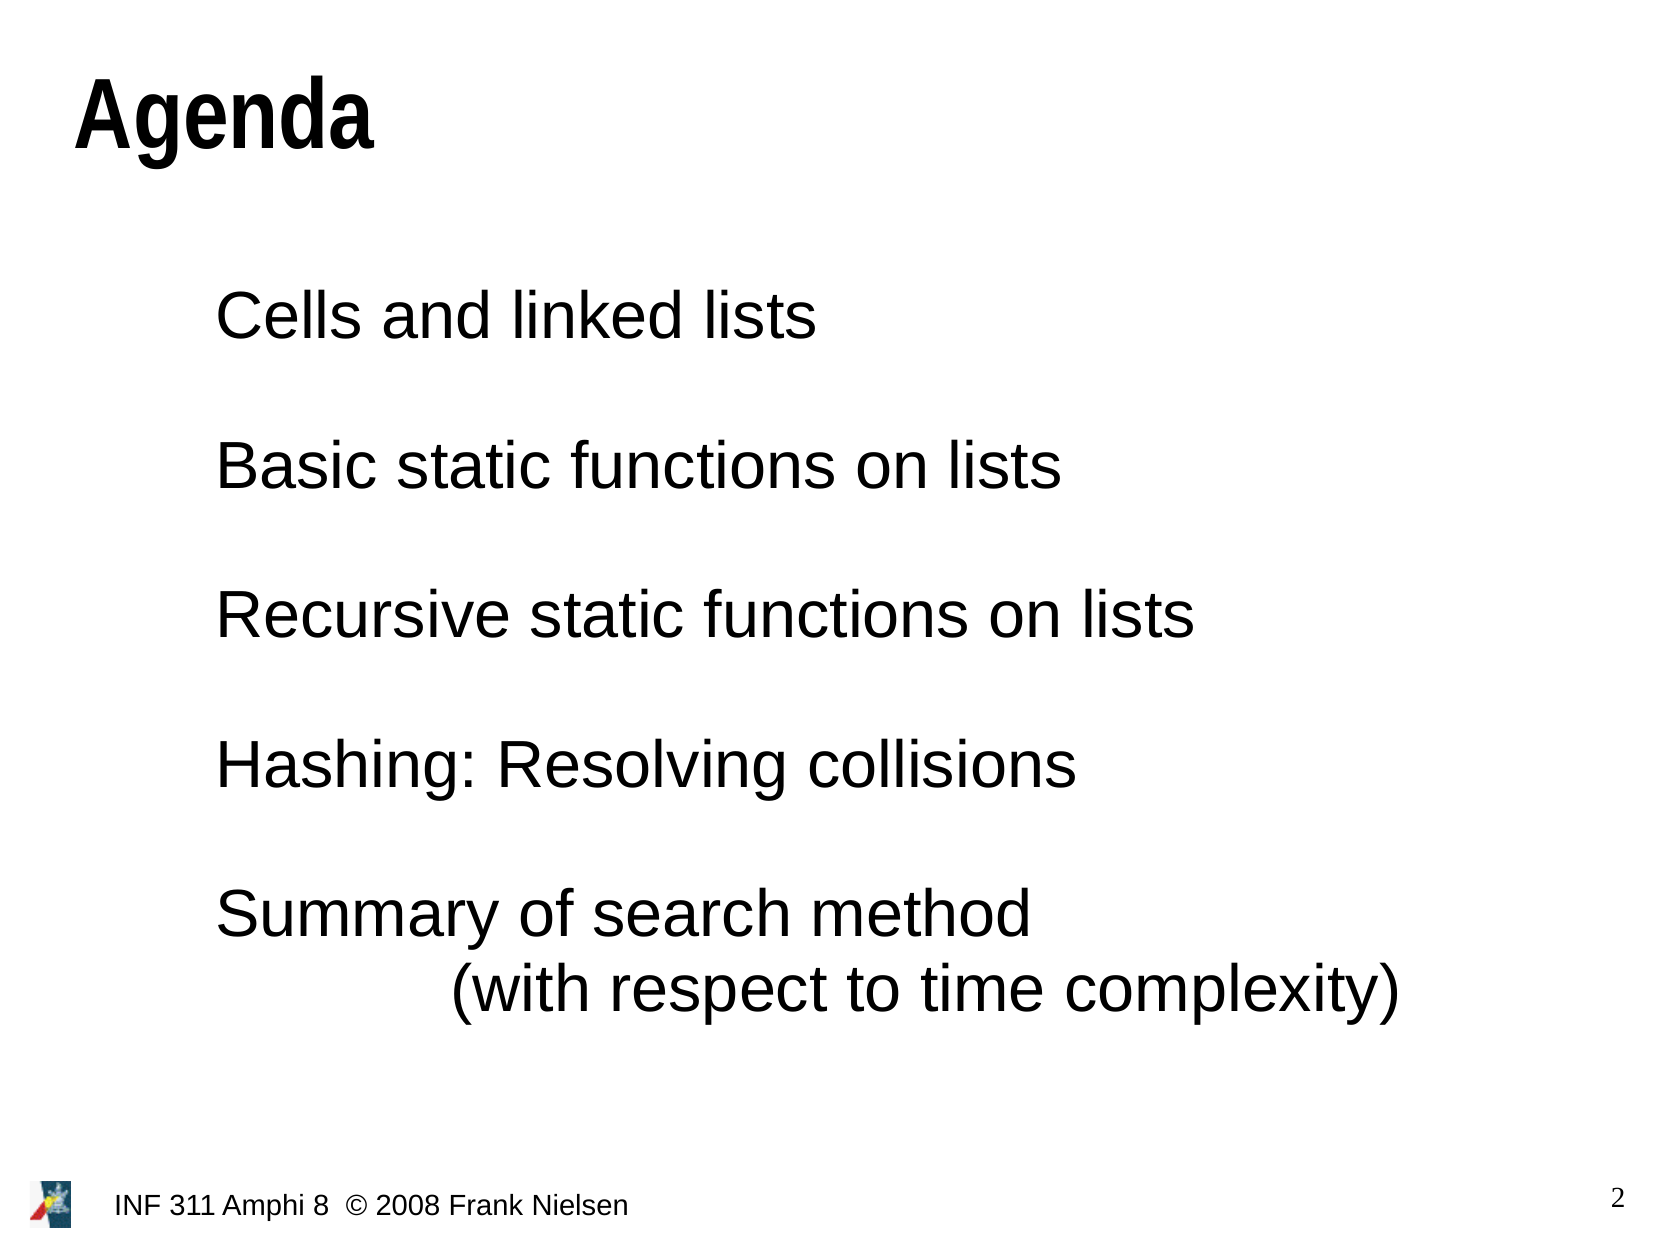

Agenda
 Cells and linked lists
 Basic static functions on lists
 Recursive static functions on lists
 Hashing: Resolving collisions
 Summary of search method
		(with respect to time complexity)